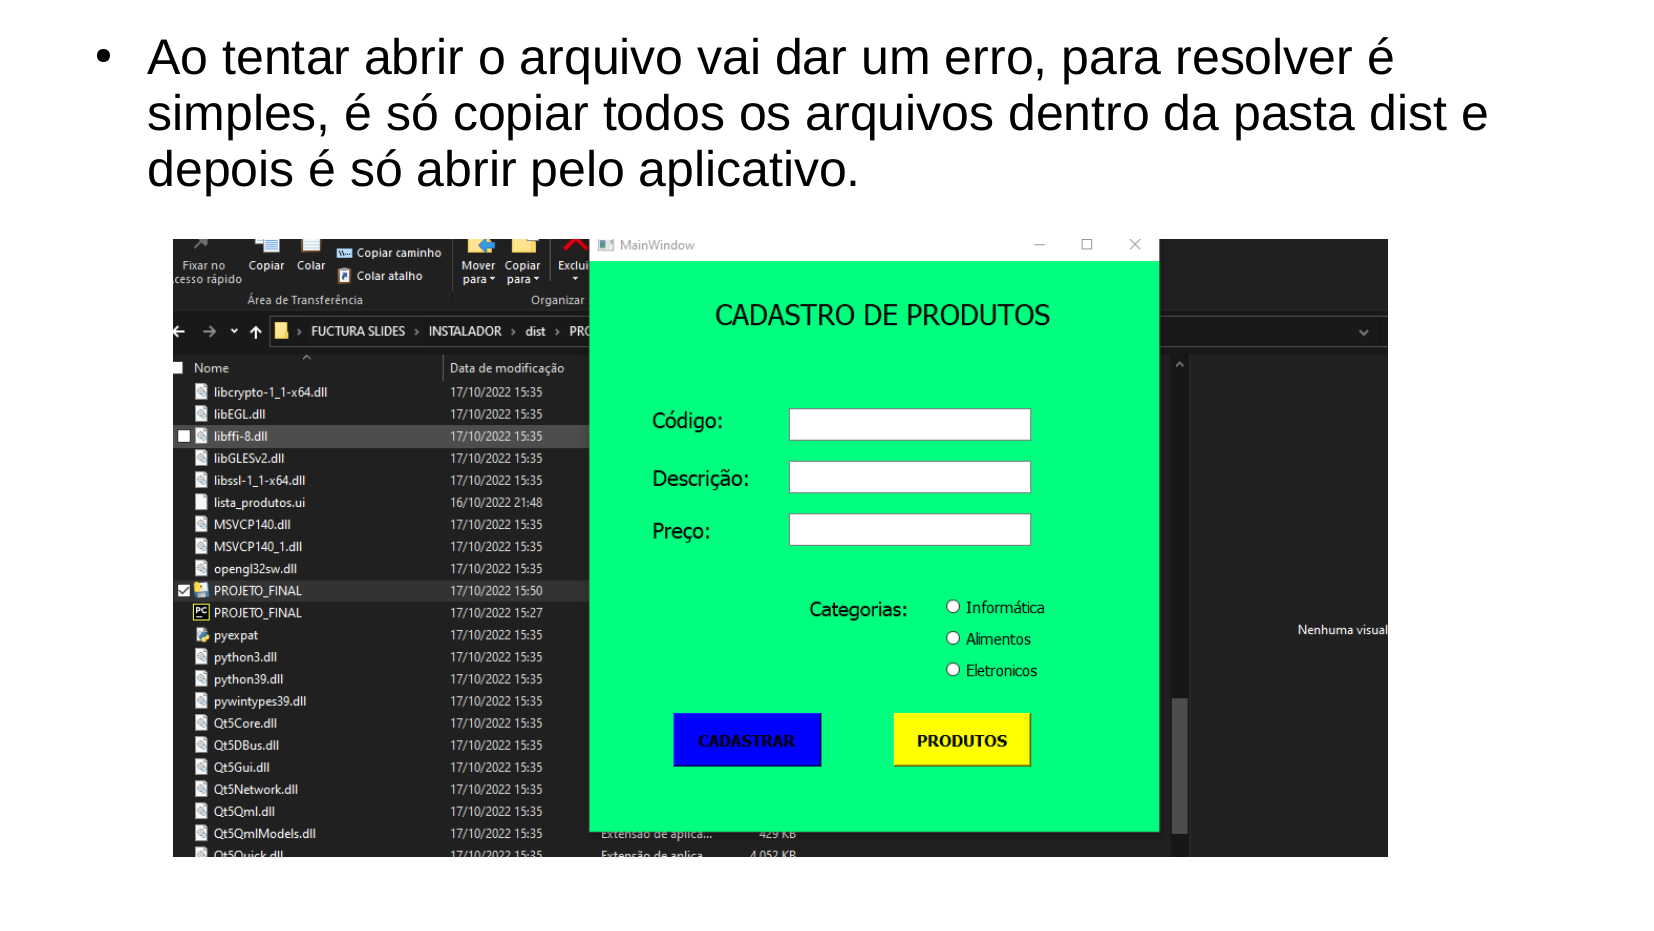

# Ao tentar abrir o arquivo vai dar um erro, para resolver é simples, é só copiar todos os arquivos dentro da pasta dist e depois é só abrir pelo aplicativo.